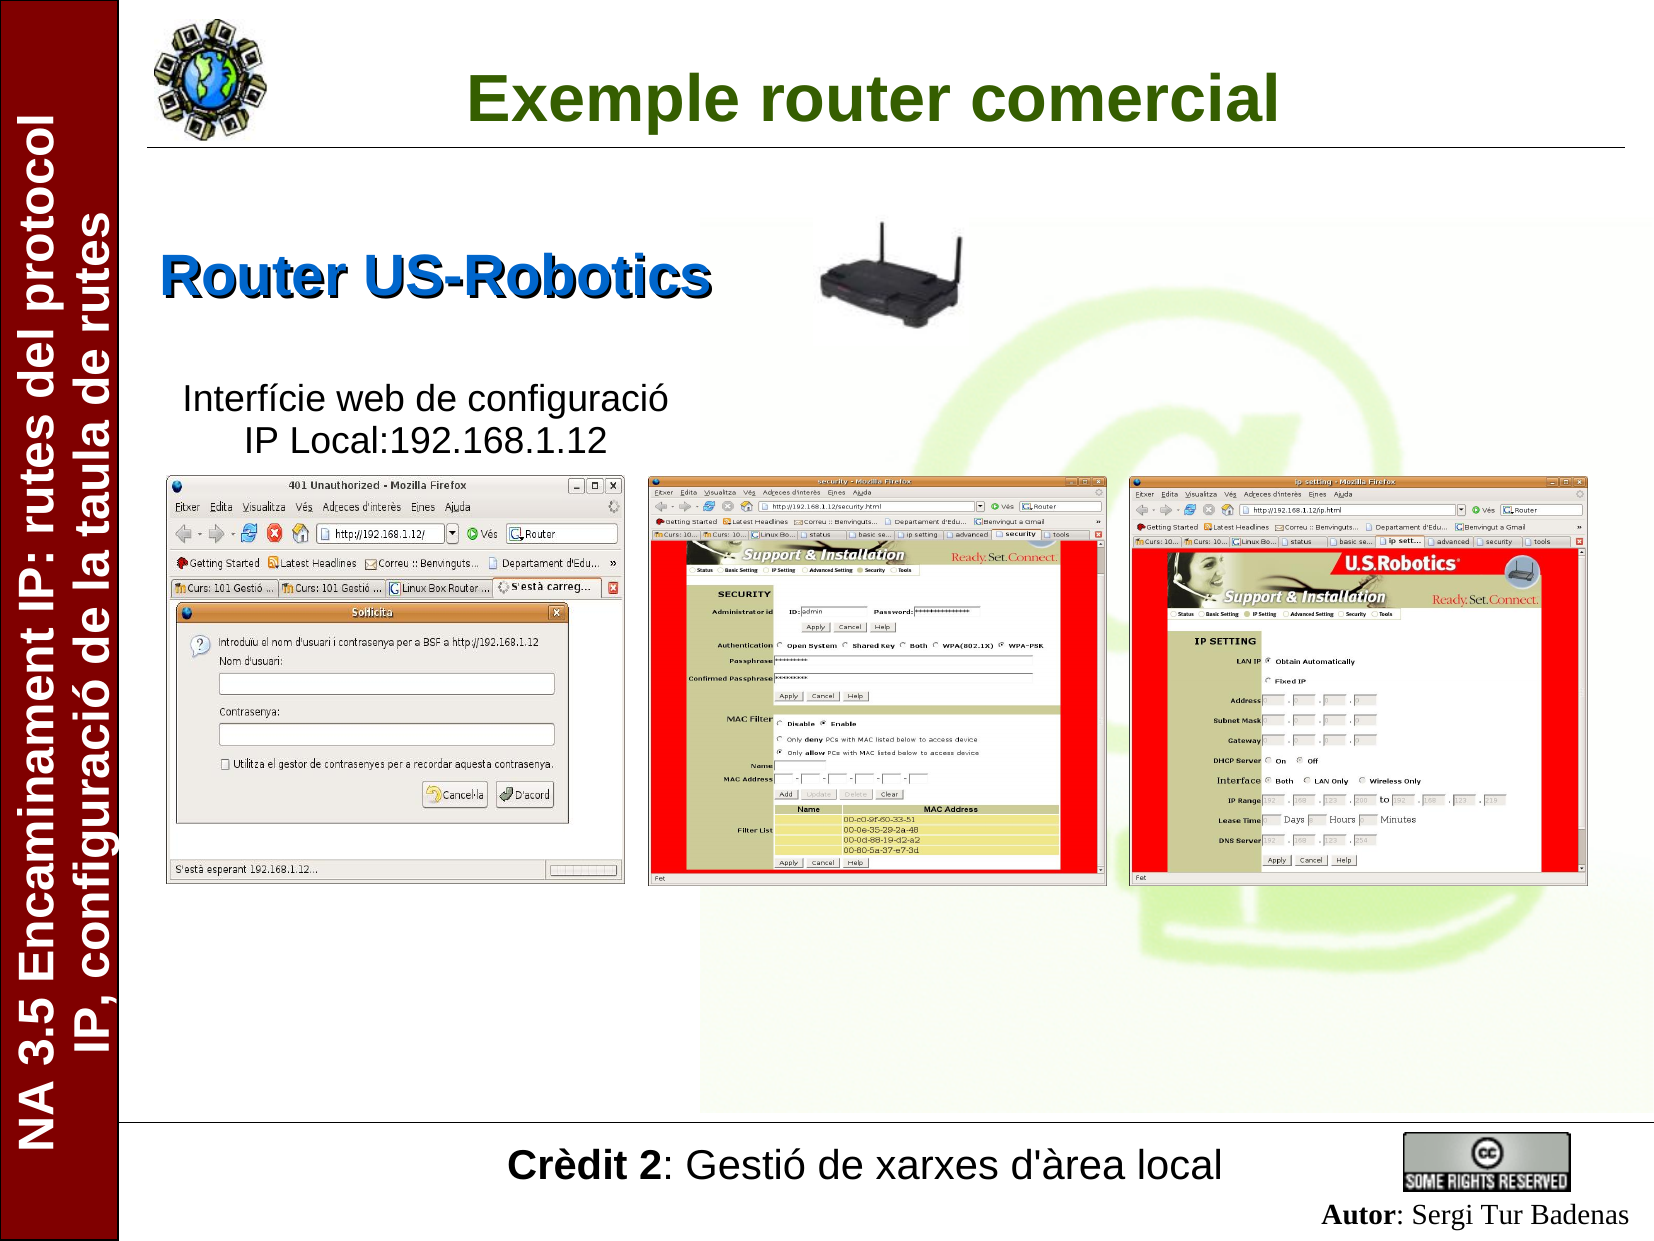

# Exemple router comercial
Router US-Robotics
Interfície web de configuració
IP Local:192.168.1.12